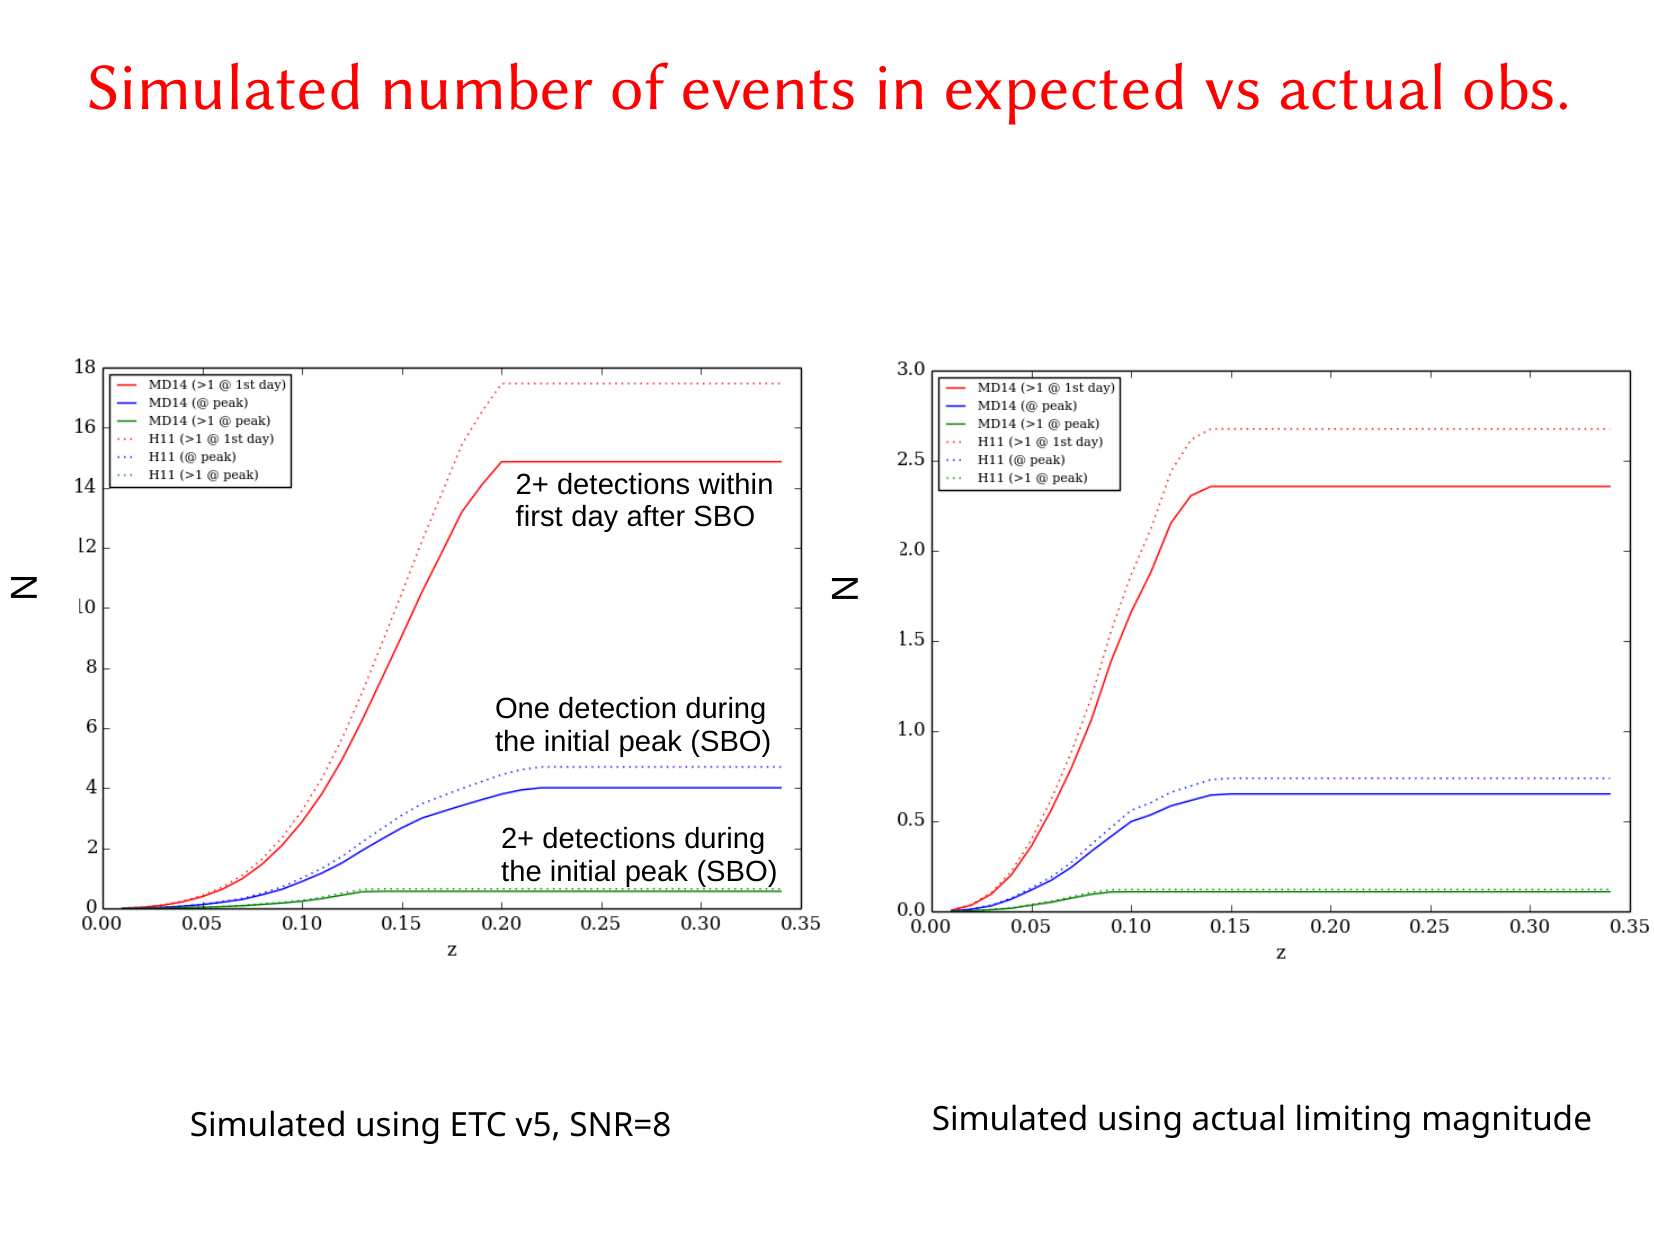

Simulated number of events in expected vs actual obs.
2+ detections within first day after SBO
 N
 N
One detection during the initial peak (SBO)
2+ detections during the initial peak (SBO)
Simulated using actual limiting magnitude
Simulated using ETC v5, SNR=8